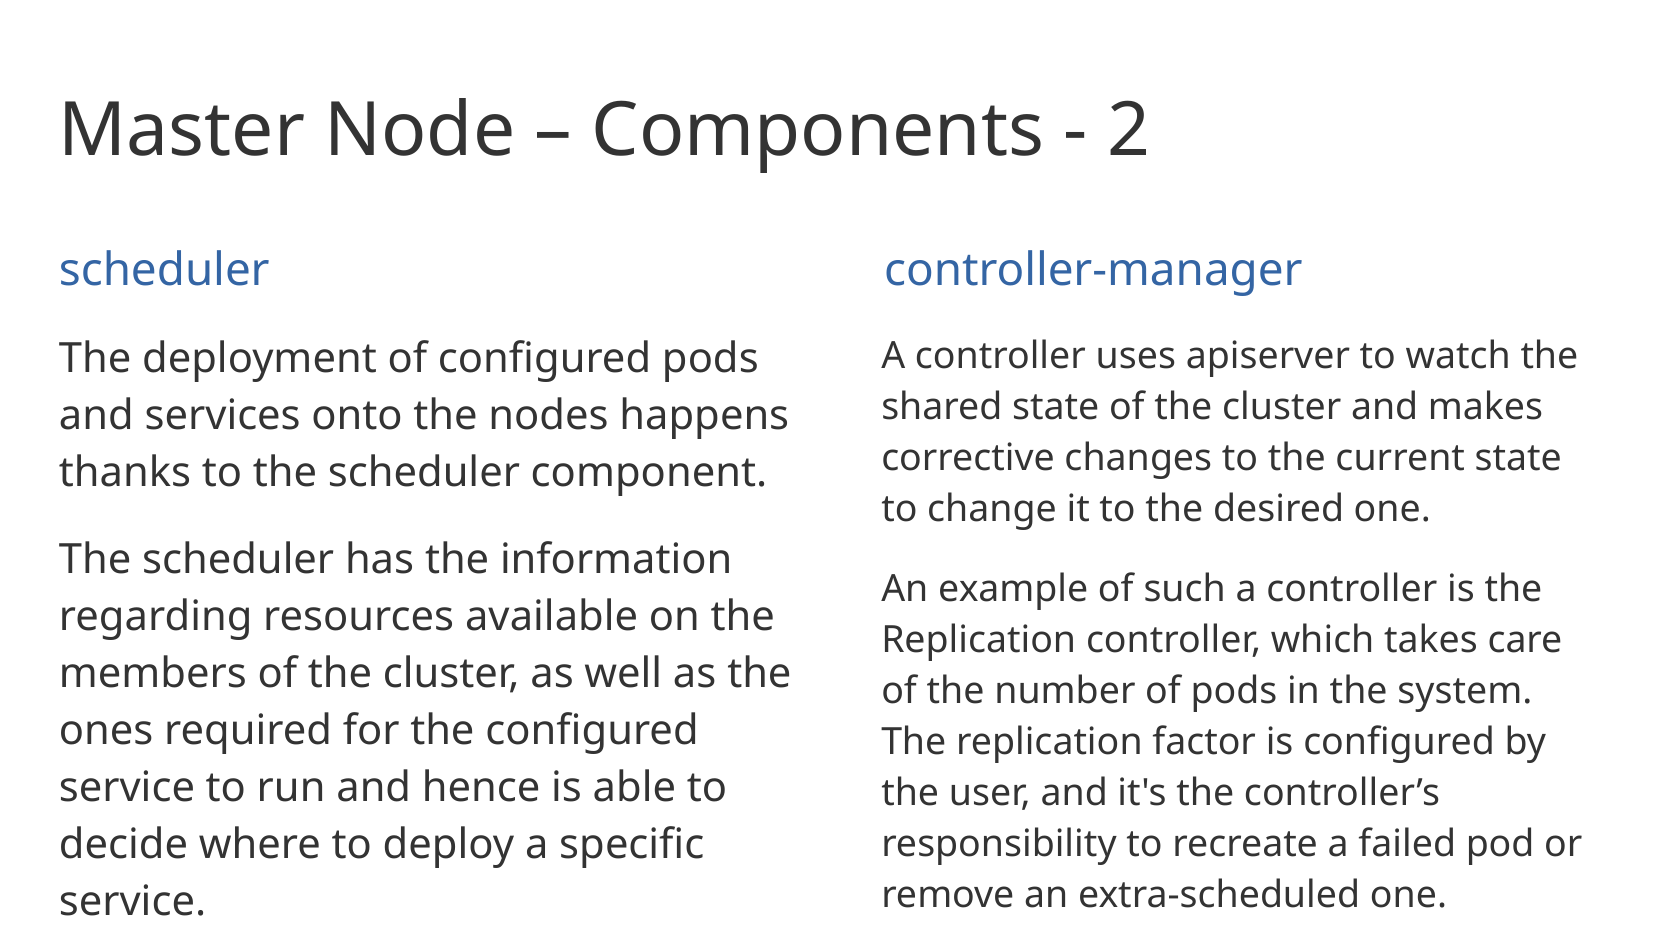

# Master Node – Components - 2
scheduler
The deployment of configured pods and services onto the nodes happens thanks to the scheduler component.
The scheduler has the information regarding resources available on the members of the cluster, as well as the ones required for the configured service to run and hence is able to decide where to deploy a specific service.
controller-manager
A controller uses apiserver to watch the shared state of the cluster and makes corrective changes to the current state to change it to the desired one.
An example of such a controller is the Replication controller, which takes care of the number of pods in the system. The replication factor is configured by the user, and it's the controller’s responsibility to recreate a failed pod or remove an extra-scheduled one.